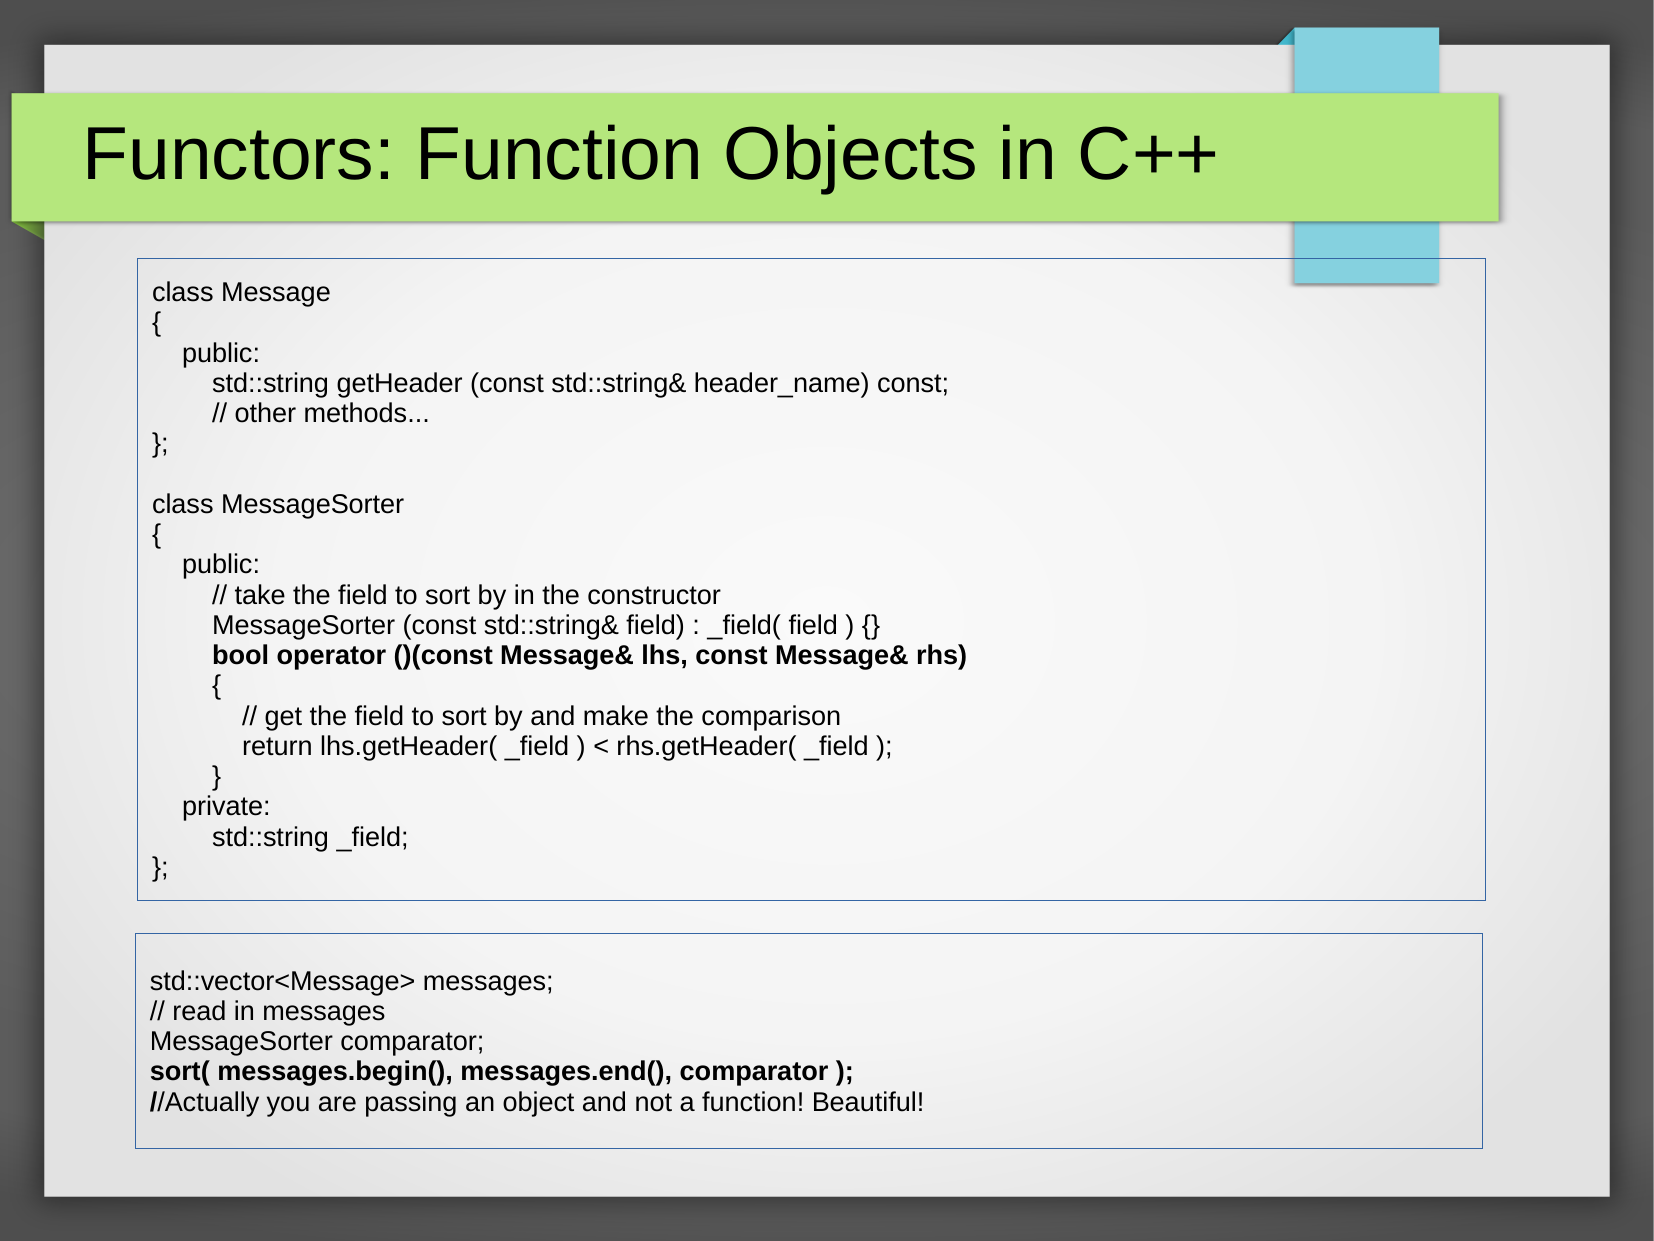

# Functors: Function Objects in C++
class Message
{
 public:
 std::string getHeader (const std::string& header_name) const;
 // other methods...
};
class MessageSorter
{
 public:
 // take the field to sort by in the constructor
 MessageSorter (const std::string& field) : _field( field ) {}
 bool operator ()(const Message& lhs, const Message& rhs)
 {
 // get the field to sort by and make the comparison
 return lhs.getHeader( _field ) < rhs.getHeader( _field );
 }
 private:
 std::string _field;
};
std::vector<Message> messages;
// read in messages
MessageSorter comparator;
sort( messages.begin(), messages.end(), comparator );
//Actually you are passing an object and not a function! Beautiful!